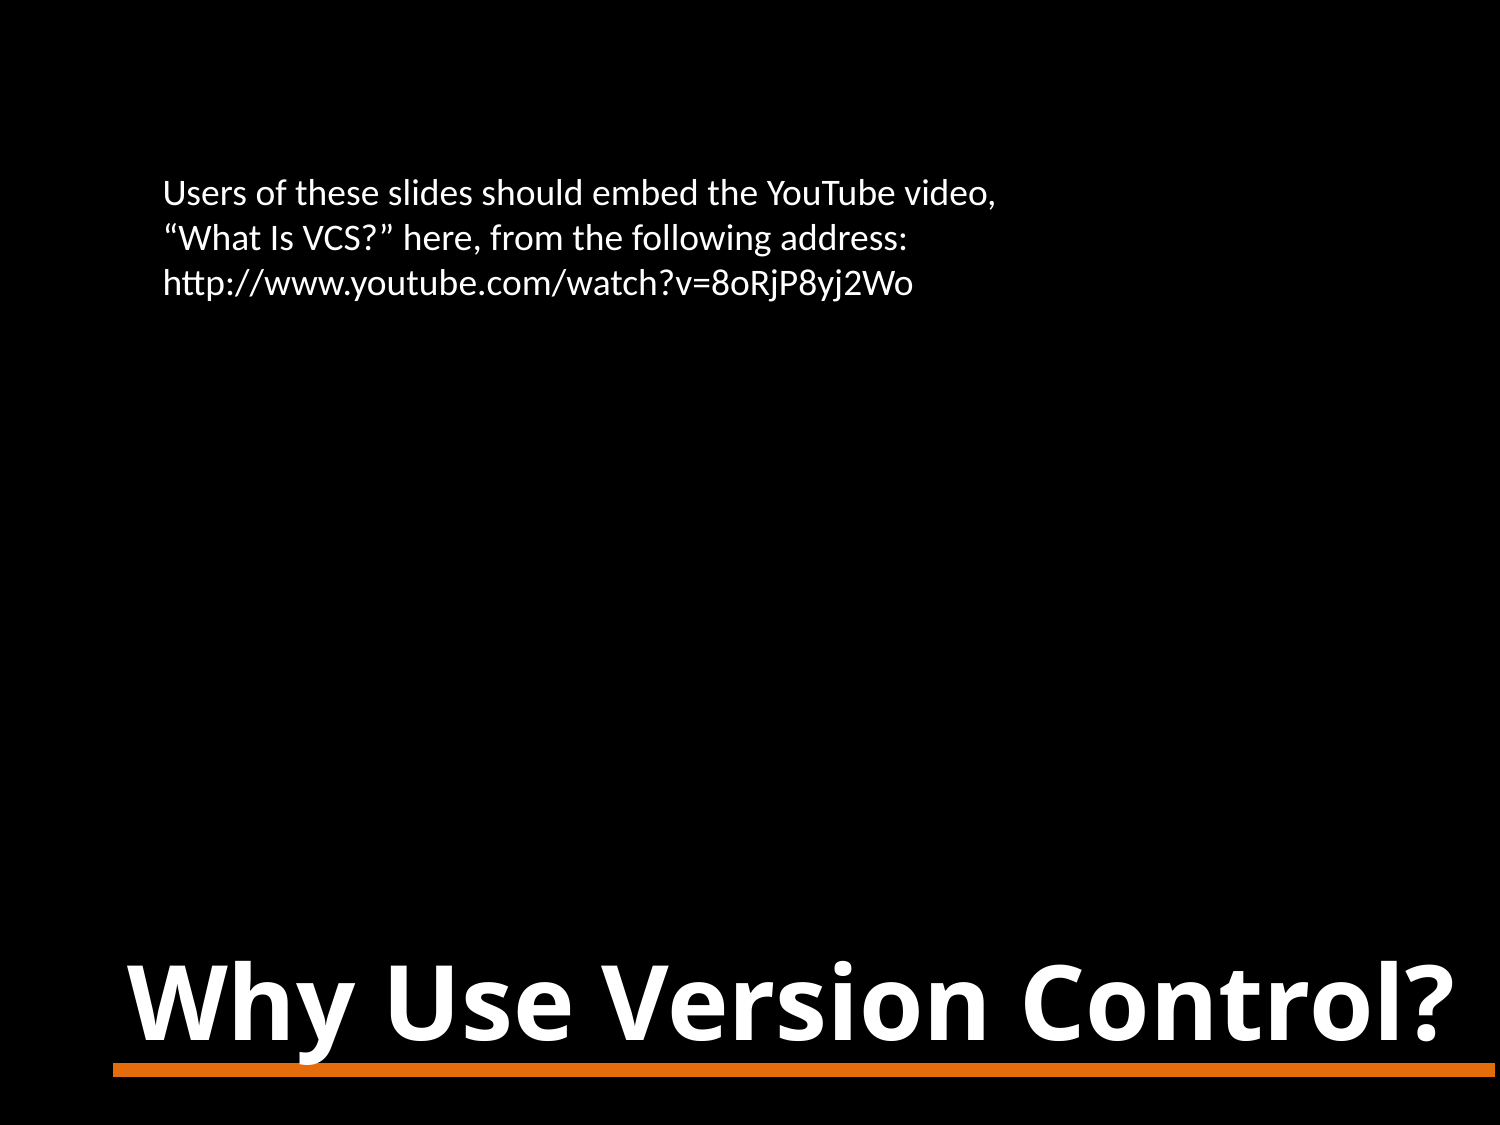

Users of these slides should embed the YouTube video, “What Is VCS?” here, from the following address:
http://www.youtube.com/watch?v=8oRjP8yj2Wo
Why Use Version Control?